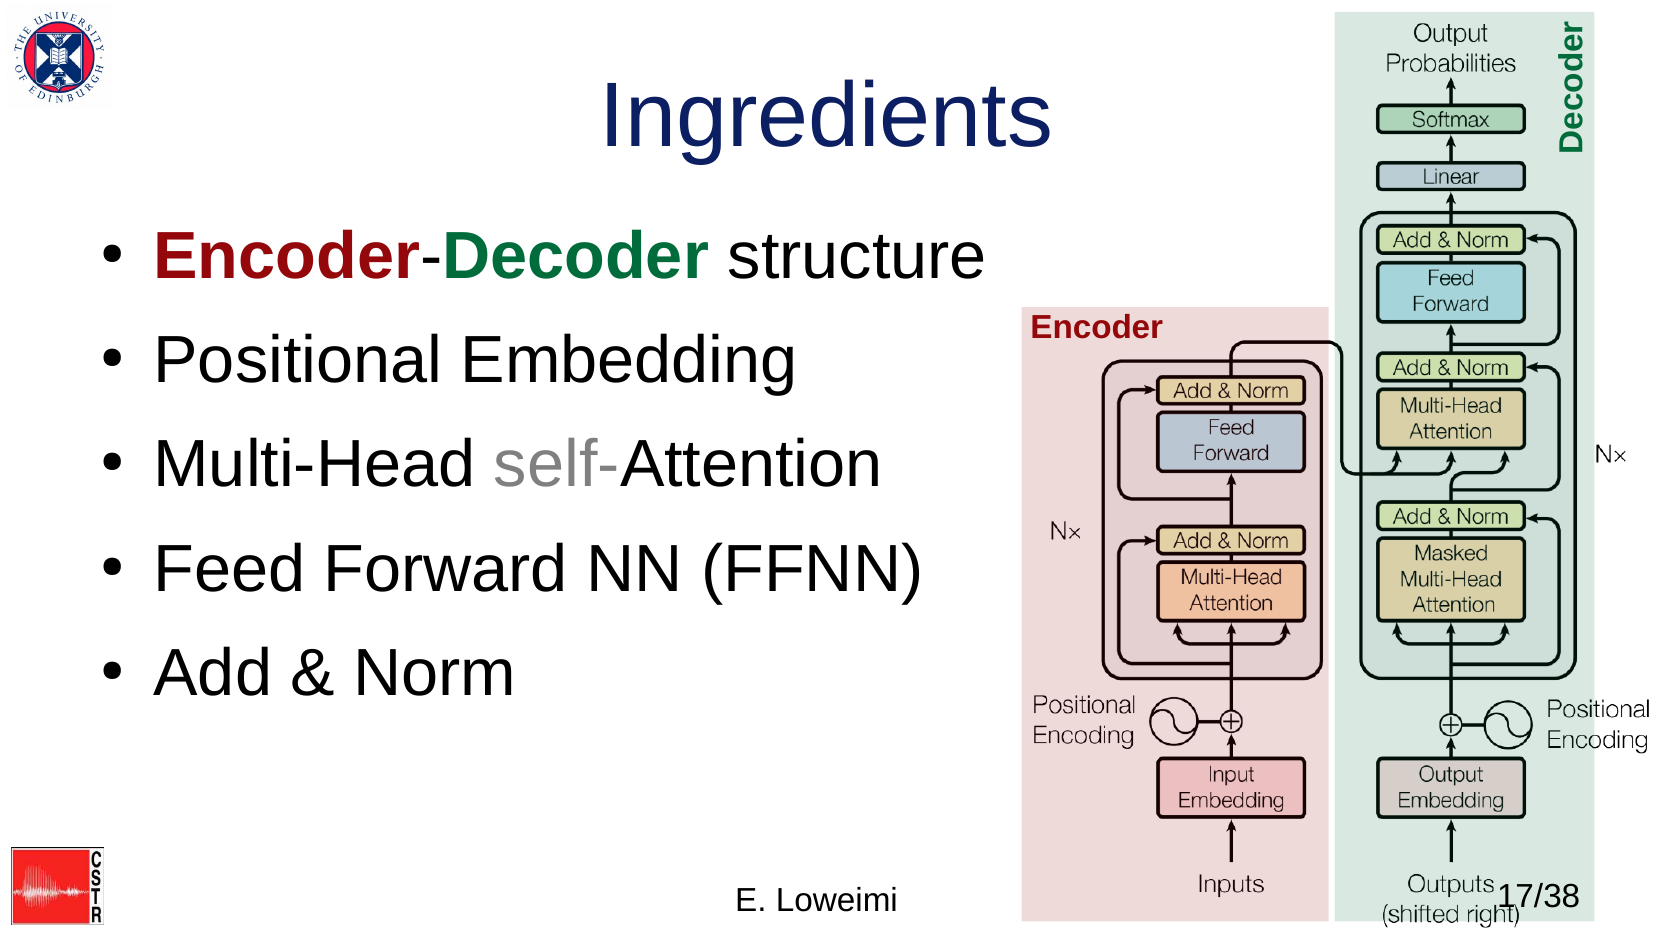

# Ingredients
Decoder
Encoder-Decoder structure
Positional Embedding
Multi-Head self-Attention
Feed Forward NN (FFNN)
Add & Norm
Encoder
17/38
E. Loweimi